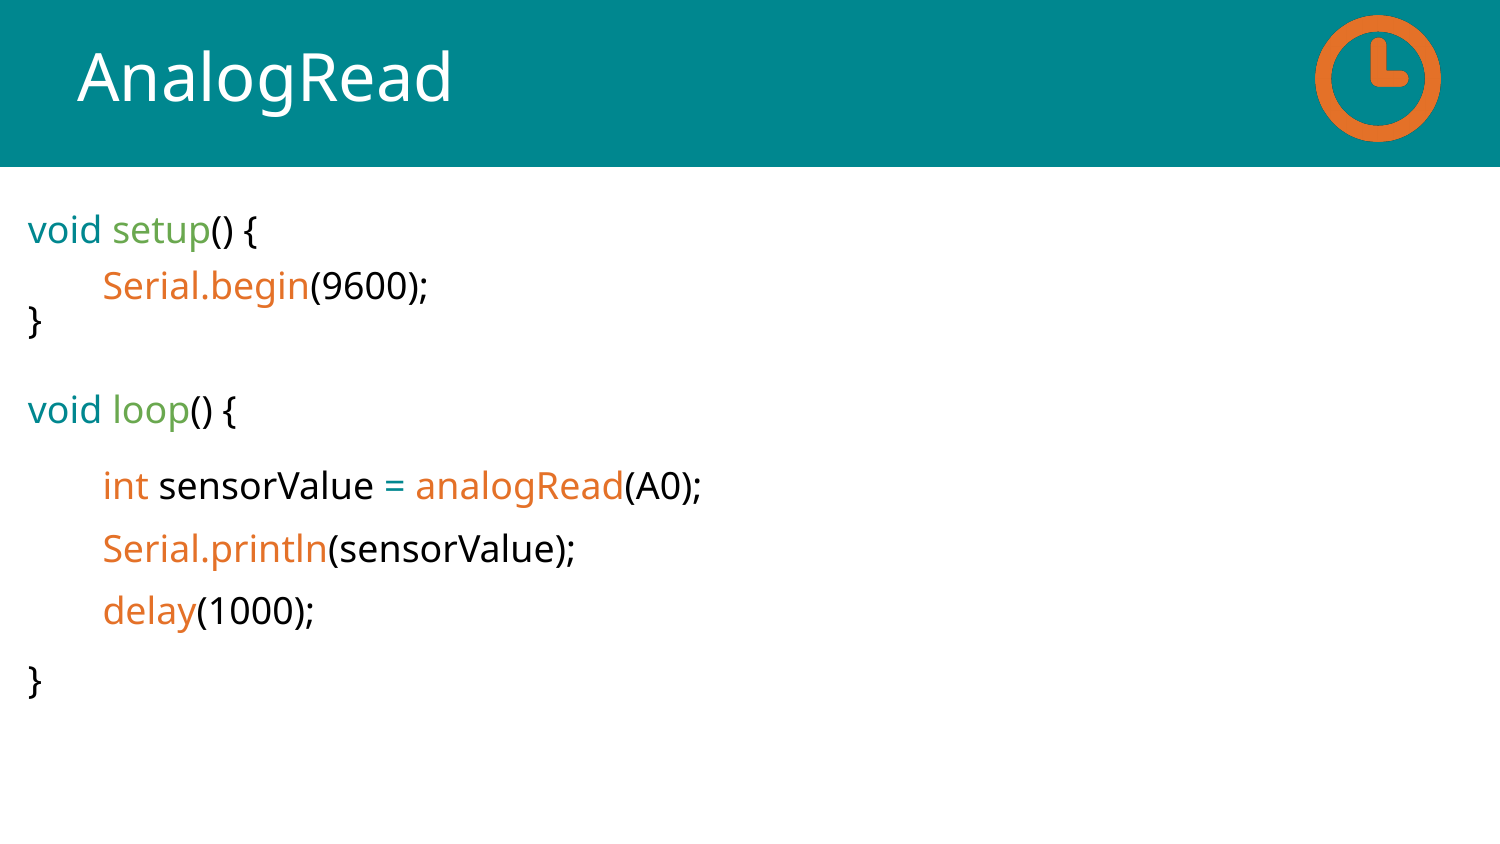

# AnalogRead
void setup() {
}
void loop() {
}
	Serial.begin(9600);
	int sensorValue = analogRead(A0);
	Serial.println(sensorValue);
	delay(1000);